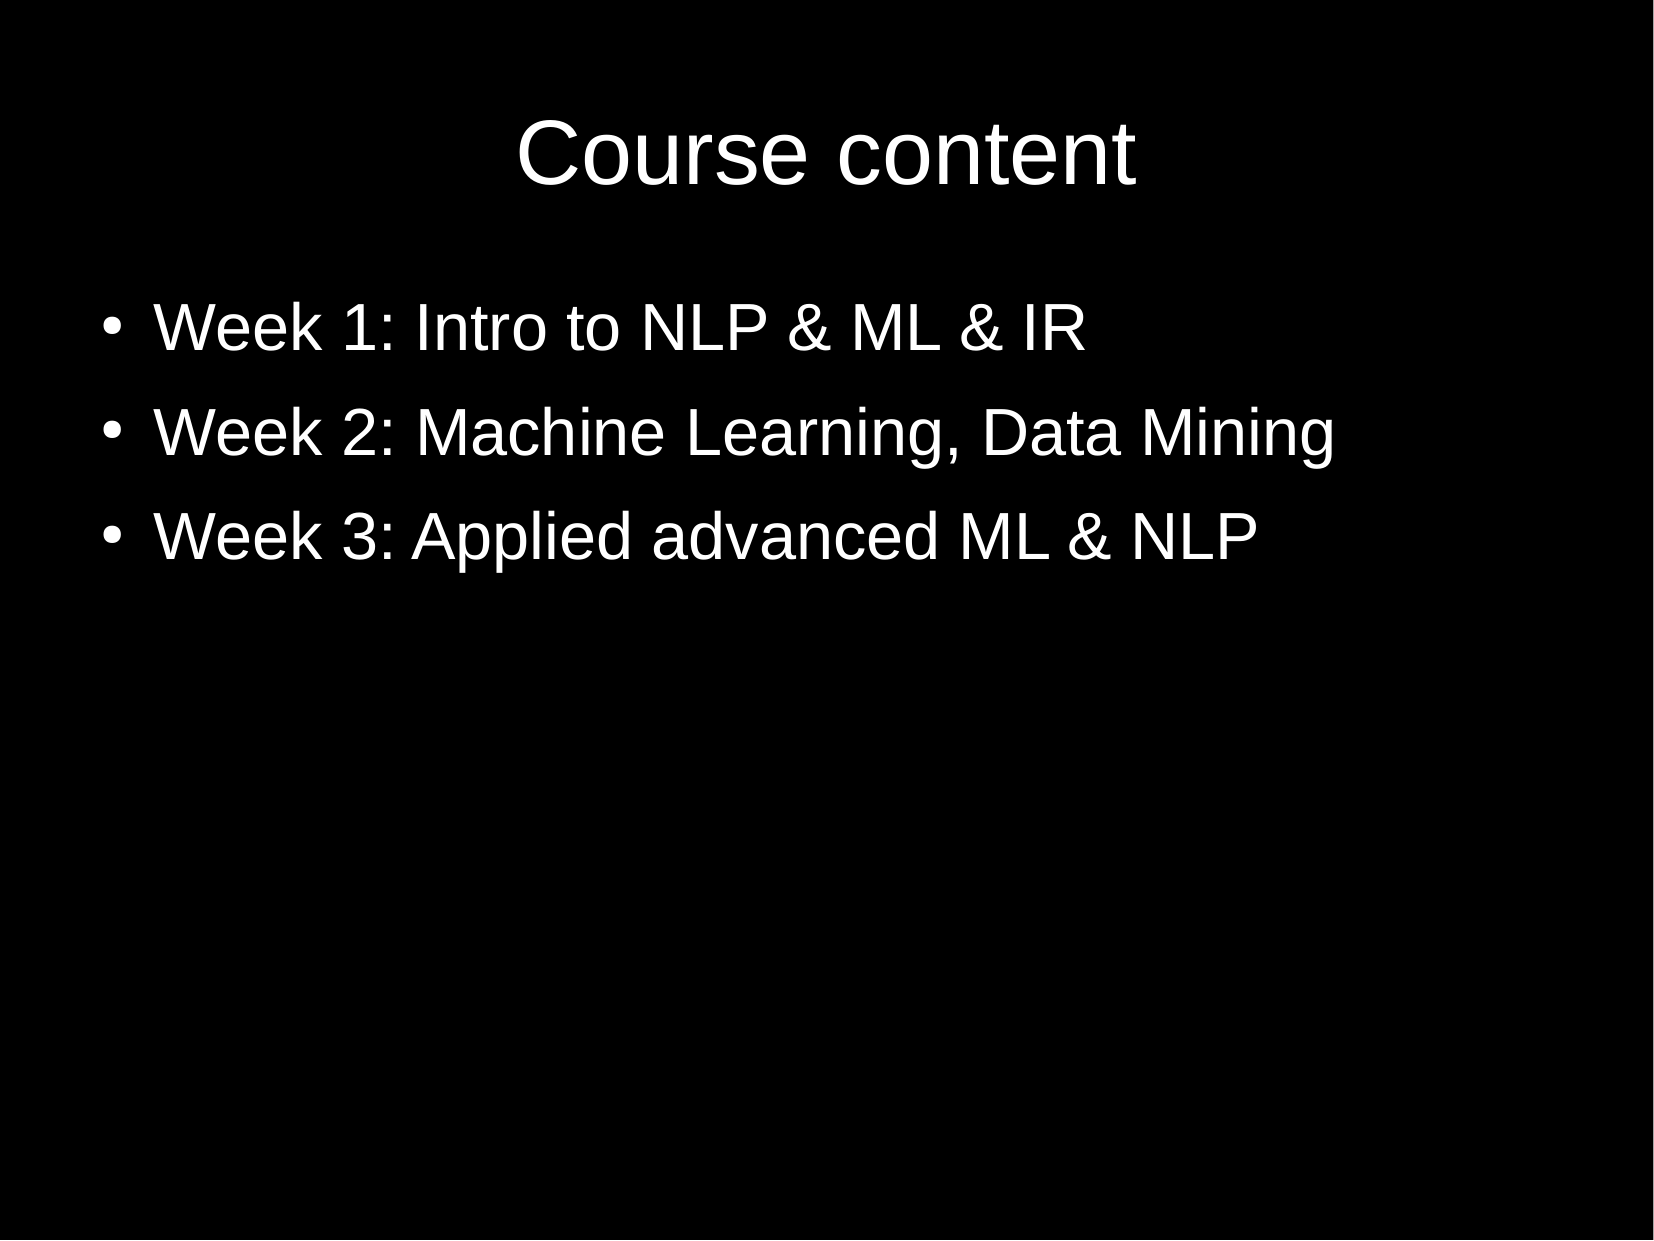

# Course content
Week 1: Intro to NLP & ML & IR
Week 2: Machine Learning, Data Mining
Week 3: Applied advanced ML & NLP